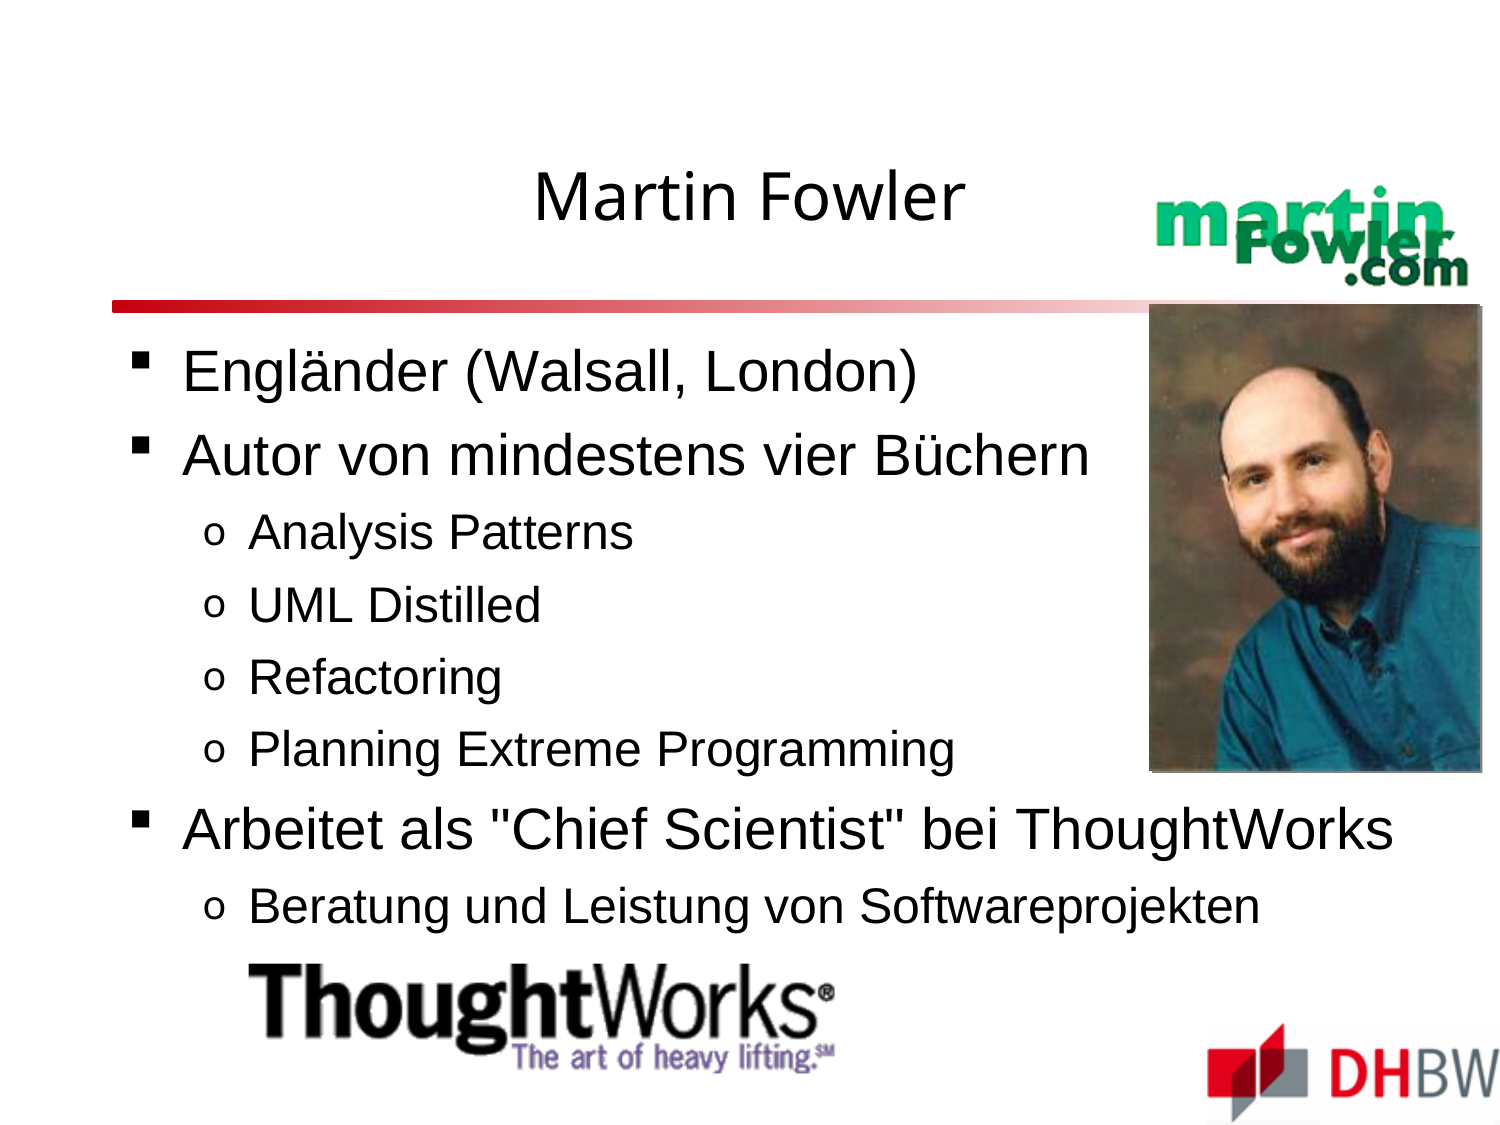

# Martin Fowler
Engländer (Walsall, London)
Autor von mindestens vier Büchern
Analysis Patterns
UML Distilled
Refactoring
Planning Extreme Programming
Arbeitet als "Chief Scientist" bei ThoughtWorks
Beratung und Leistung von Softwareprojekten